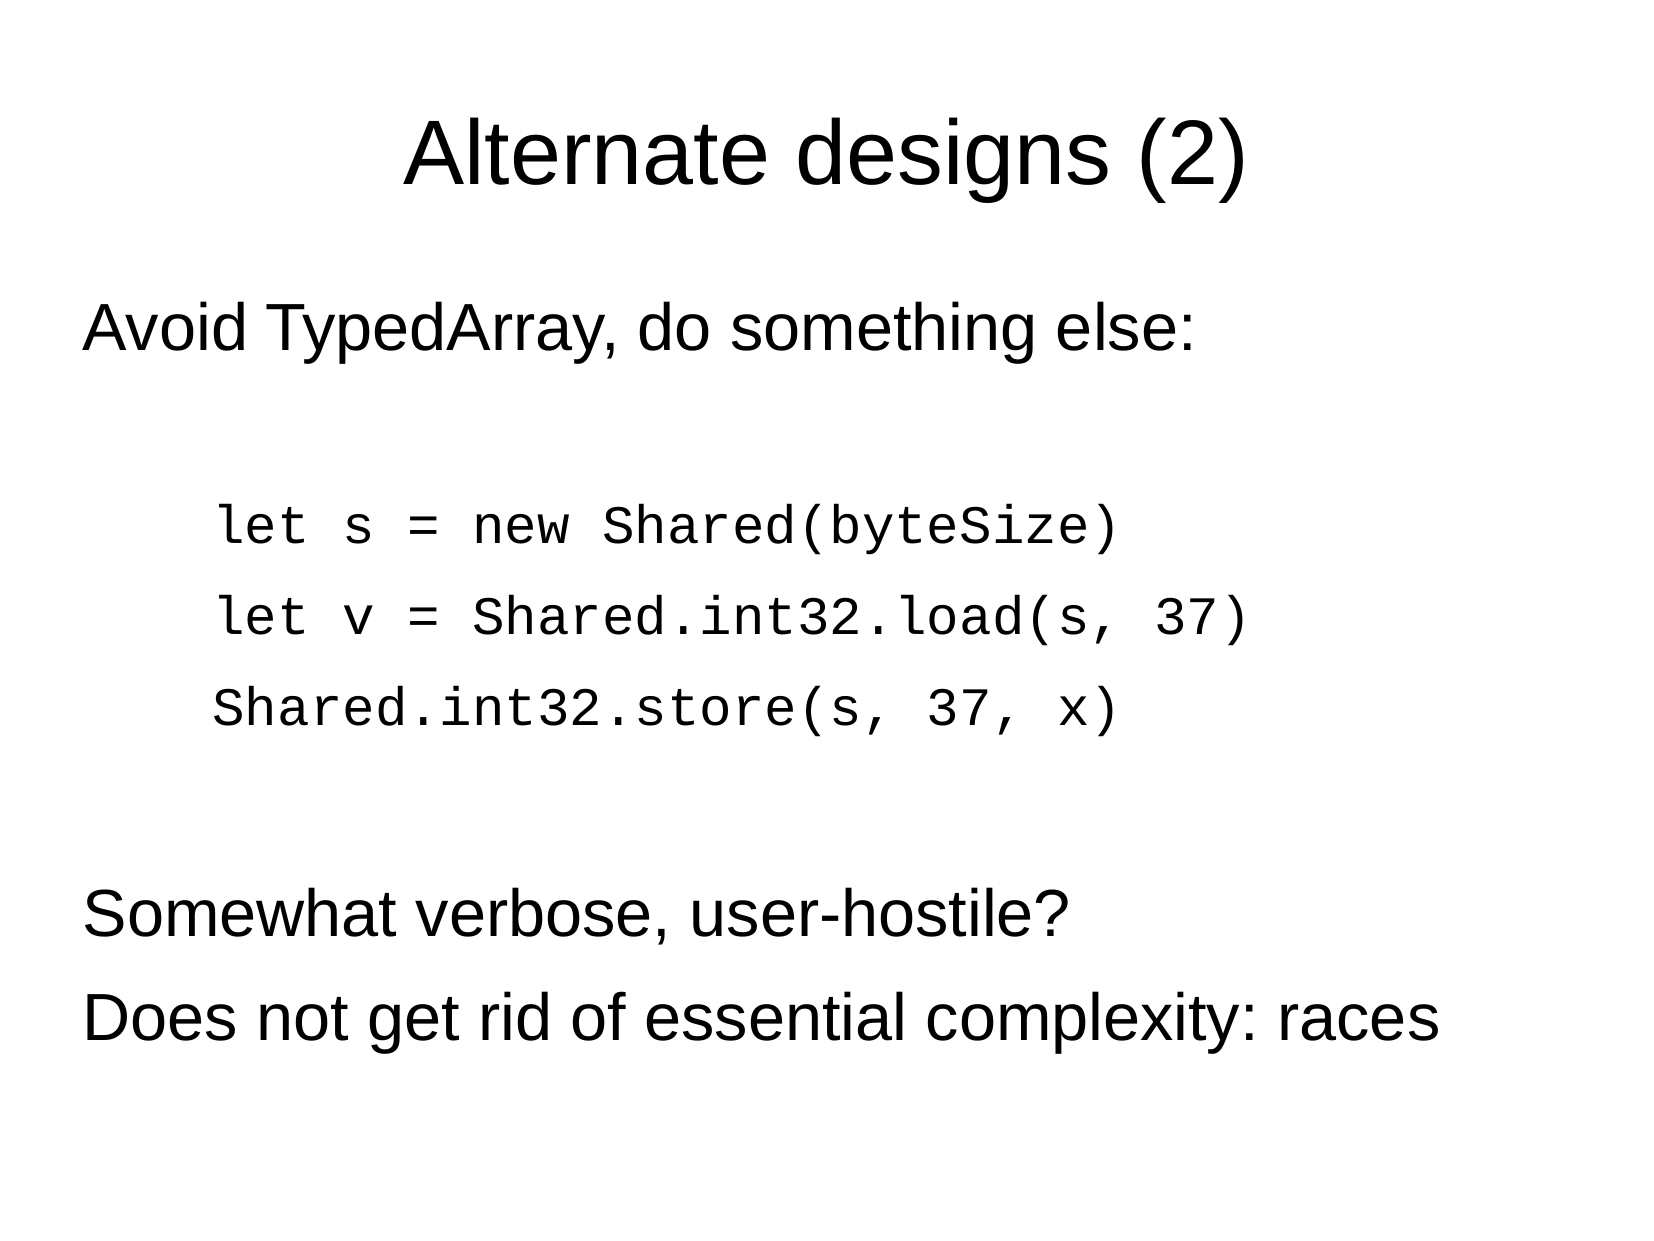

# Alternate designs (2)
Avoid TypedArray, do something else:
 let s = new Shared(byteSize)
 let v = Shared.int32.load(s, 37)
 Shared.int32.store(s, 37, x)
Somewhat verbose, user-hostile?
Does not get rid of essential complexity: races